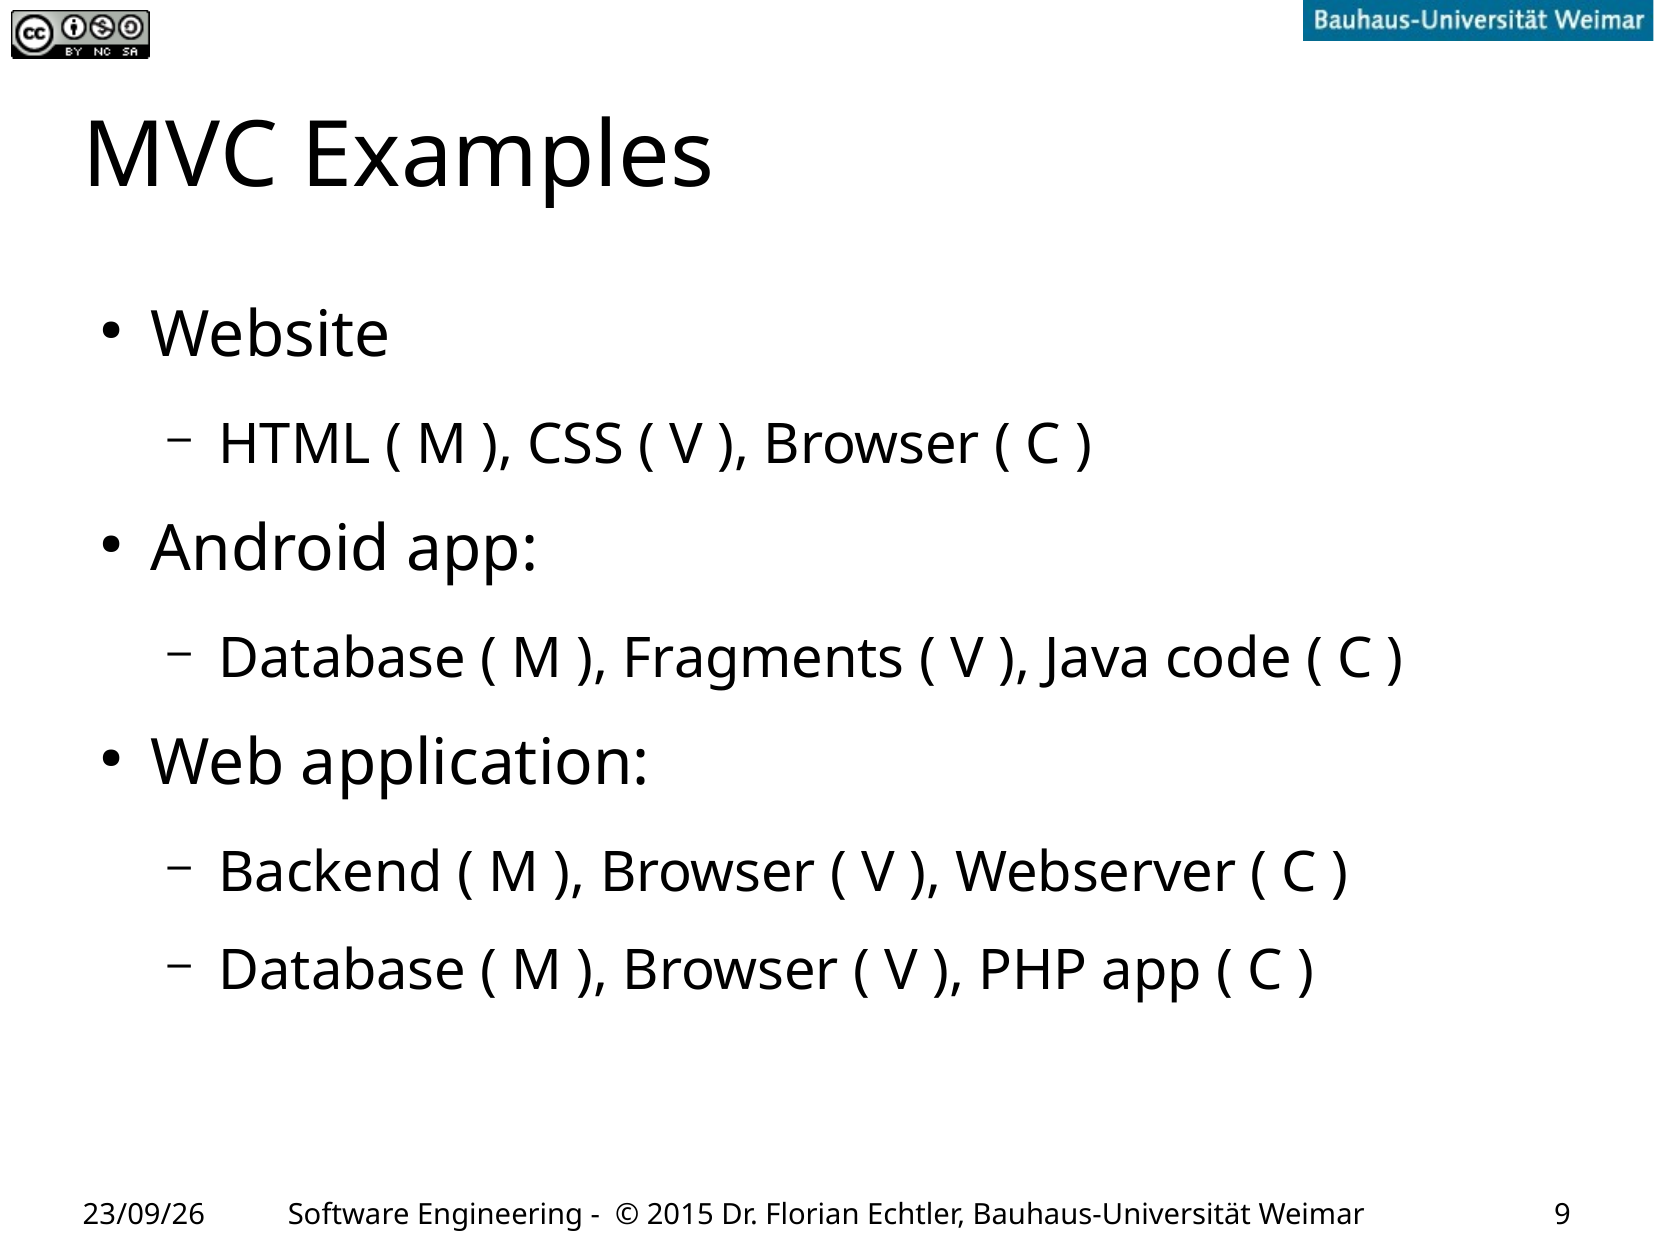

# MVC Examples
Website
HTML ( M ), CSS ( V ), Browser ( C )
Android app:
Database ( M ), Fragments ( V ), Java code ( C )
Web application:
Backend ( M ), Browser ( V ), Webserver ( C )
Database ( M ), Browser ( V ), PHP app ( C )
Software Engineering - © 2015 Dr. Florian Echtler, Bauhaus-Universität Weimar
9